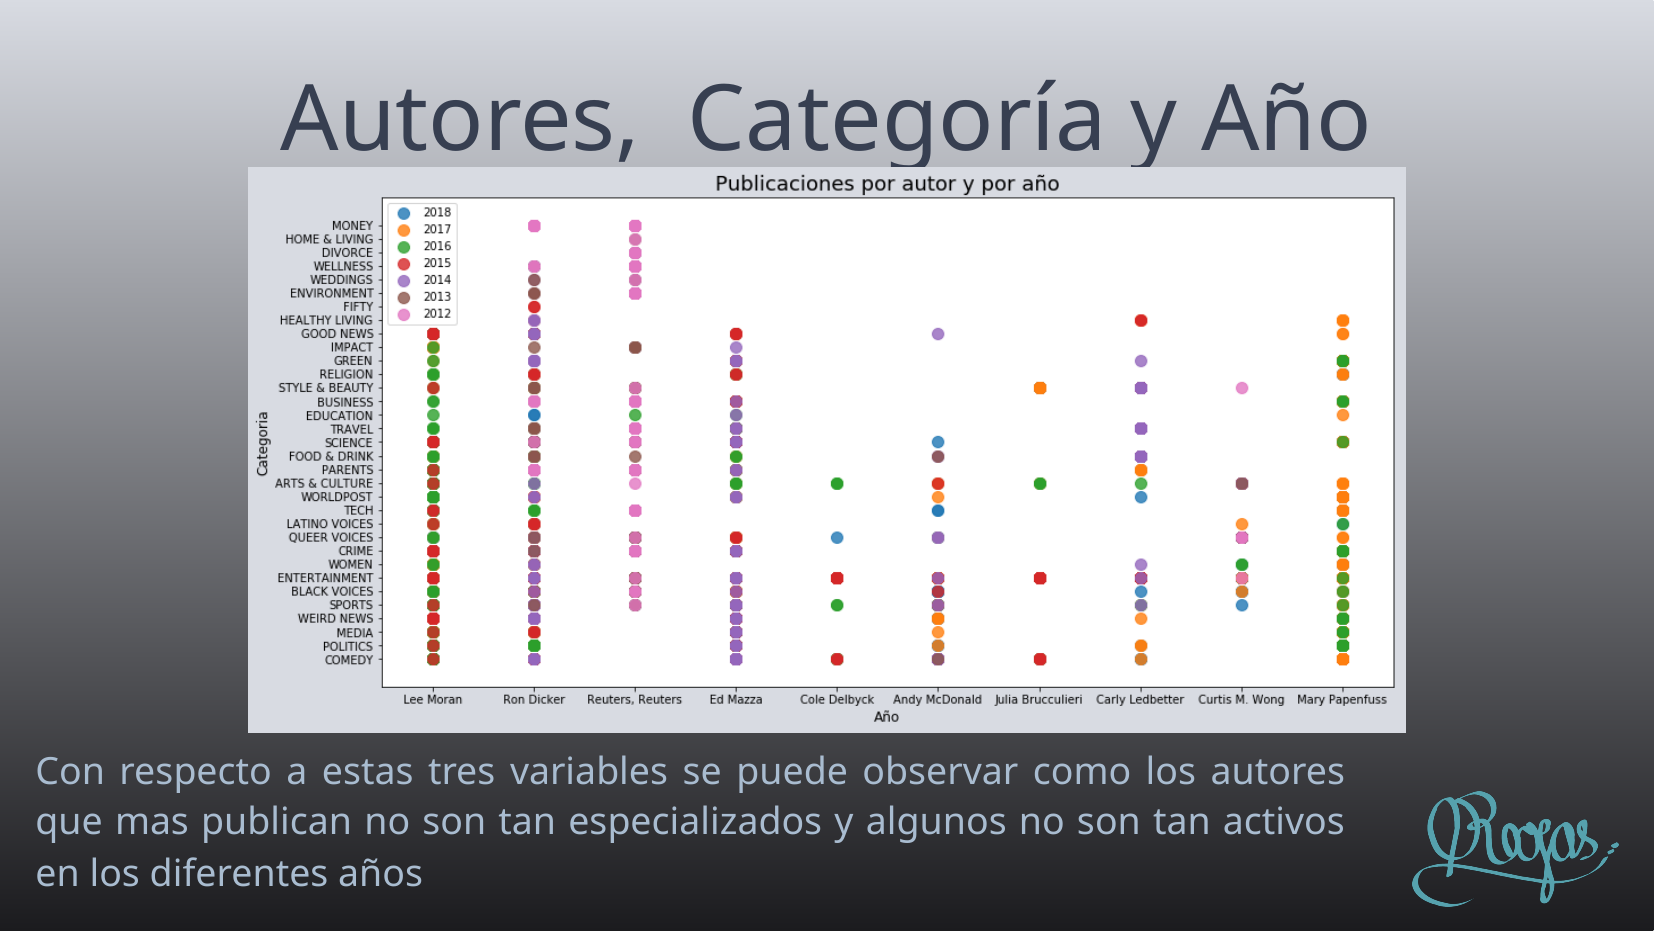

# Autores, Categoría y Año
Con respecto a estas tres variables se puede observar como los autores que mas publican no son tan especializados y algunos no son tan activos en los diferentes años